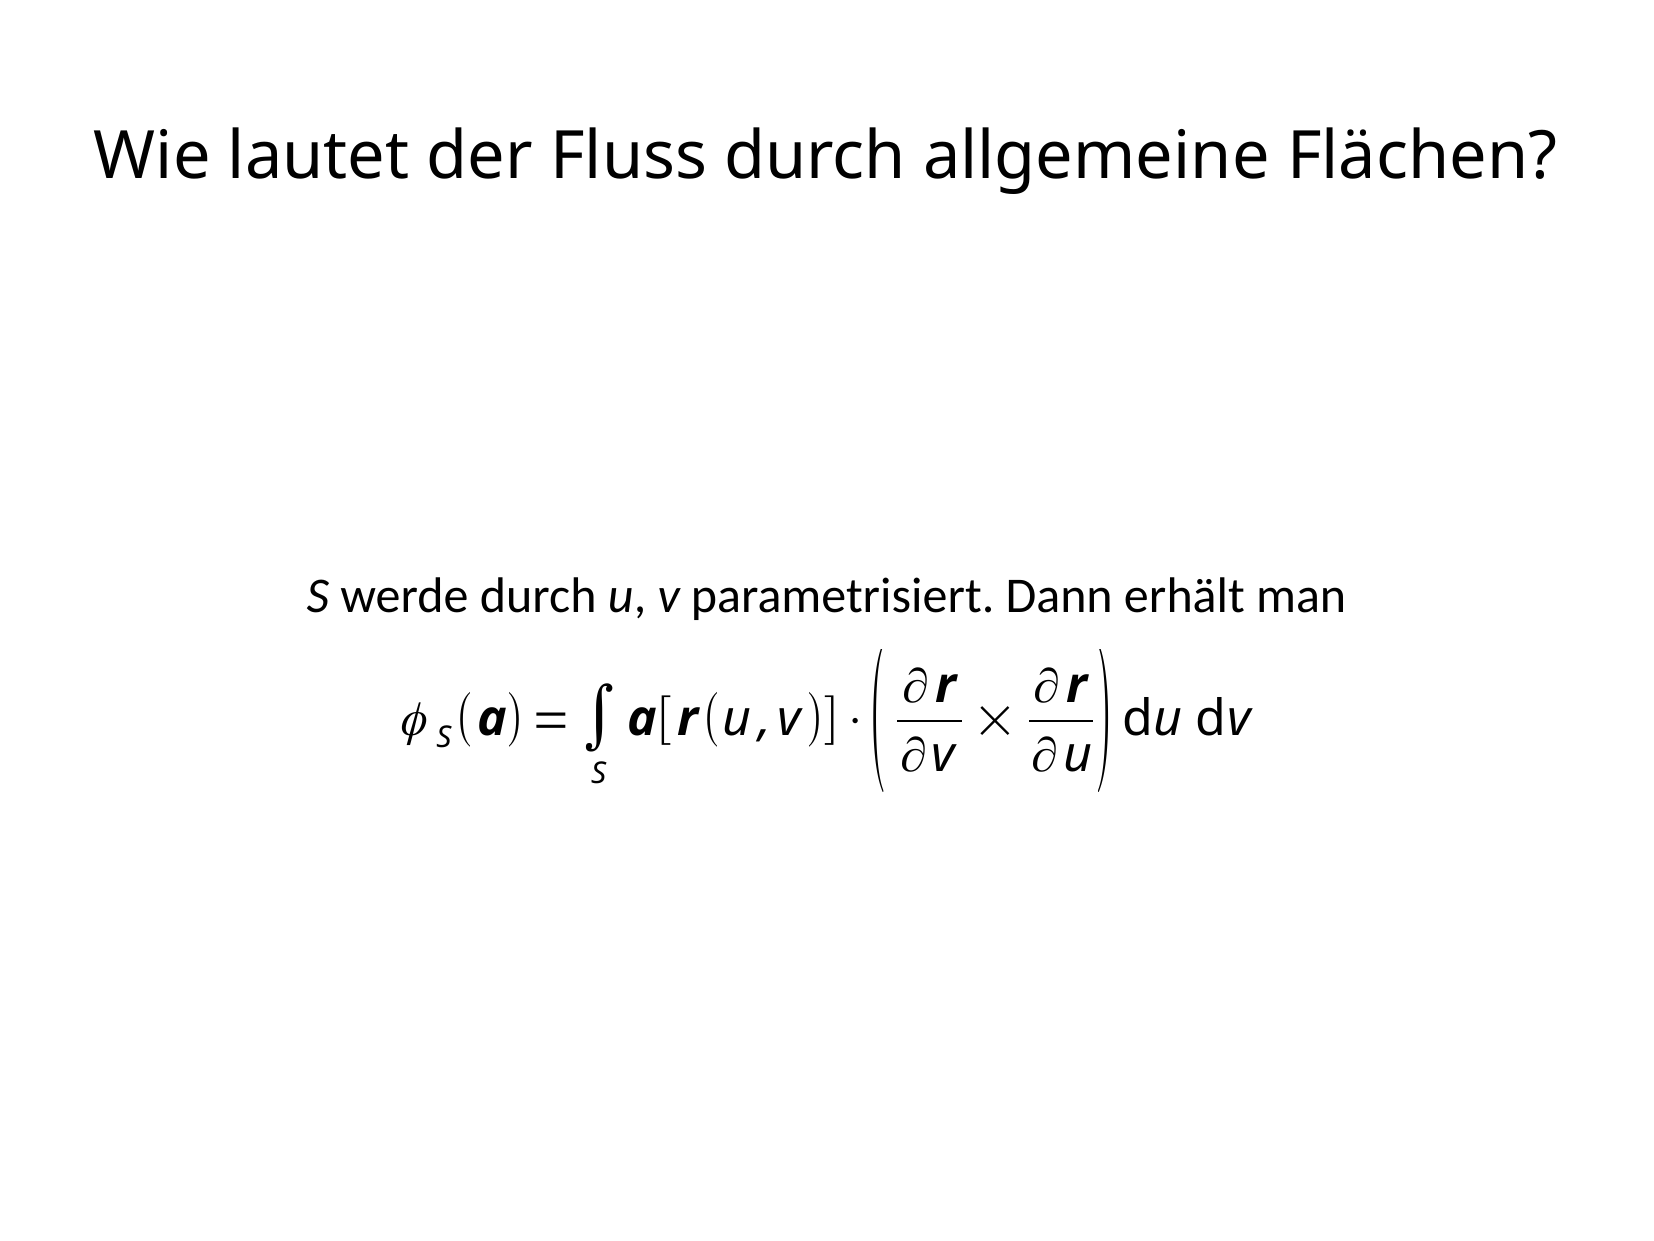

# Wie lautet der Fluss durch allgemeine Flächen?
S werde durch u, v parametrisiert. Dann erhält man